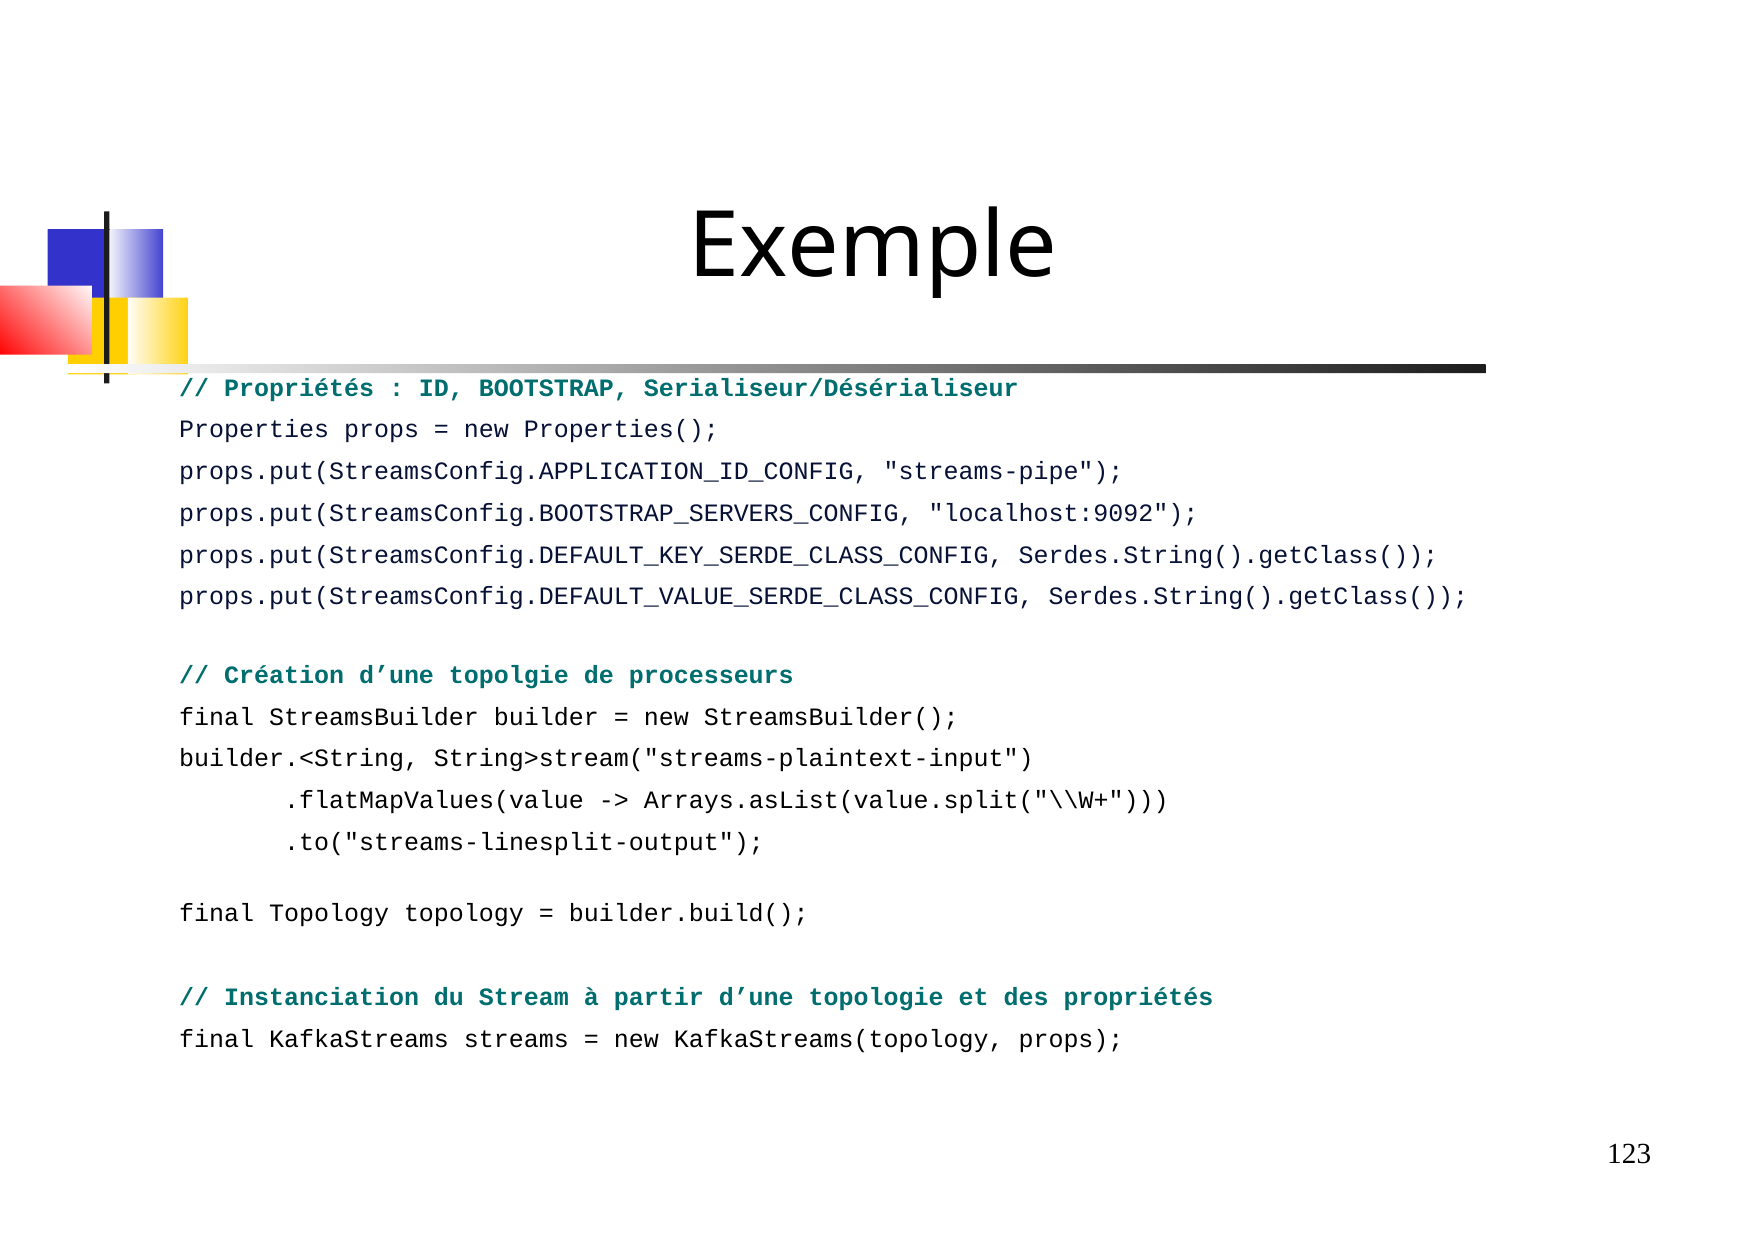

# Exemple
// Propriétés : ID, BOOTSTRAP, Serialiseur/Désérialiseur
Properties props = new Properties();
props.put(StreamsConfig.APPLICATION_ID_CONFIG, "streams-pipe");
props.put(StreamsConfig.BOOTSTRAP_SERVERS_CONFIG, "localhost:9092");
props.put(StreamsConfig.DEFAULT_KEY_SERDE_CLASS_CONFIG, Serdes.String().getClass());
props.put(StreamsConfig.DEFAULT_VALUE_SERDE_CLASS_CONFIG, Serdes.String().getClass());
// Création d’une topolgie de processeurs
final StreamsBuilder builder = new StreamsBuilder();
builder.<String, String>stream("streams-plaintext-input")
 .flatMapValues(value -> Arrays.asList(value.split("\\W+")))
 .to("streams-linesplit-output");
final Topology topology = builder.build();
// Instanciation du Stream à partir d’une topologie et des propriétés
final KafkaStreams streams = new KafkaStreams(topology, props);